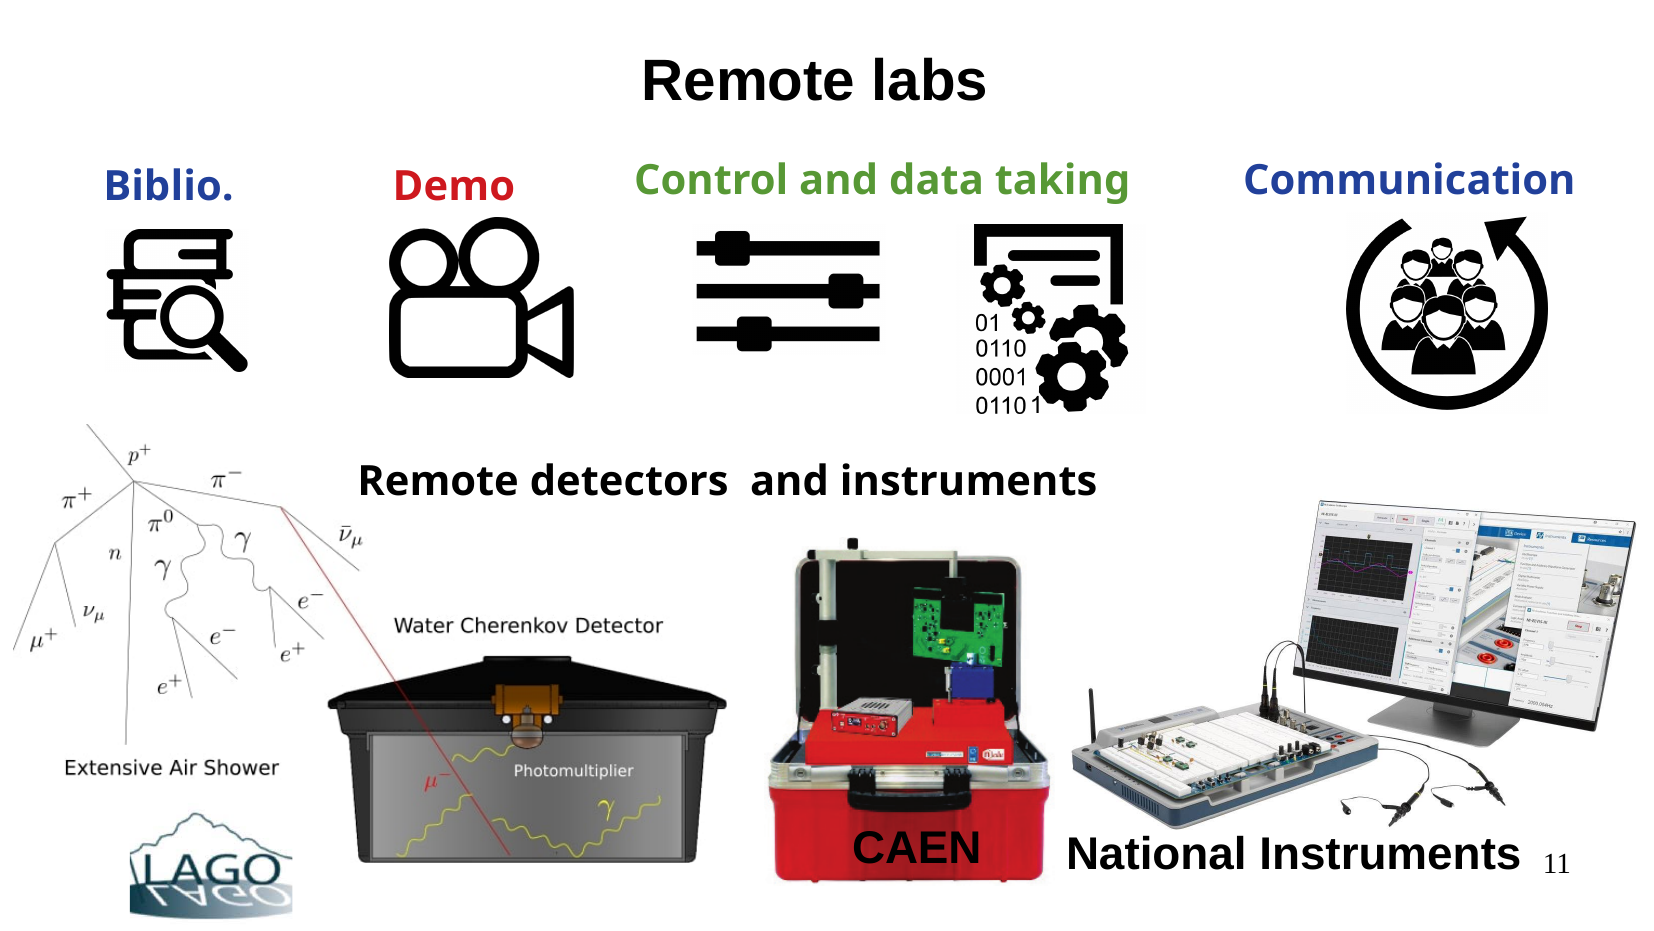

Remote labs
Control and data taking
Communication
Biblio.
Demo
Remote detectors and instruments
CAEN
National Instruments
11